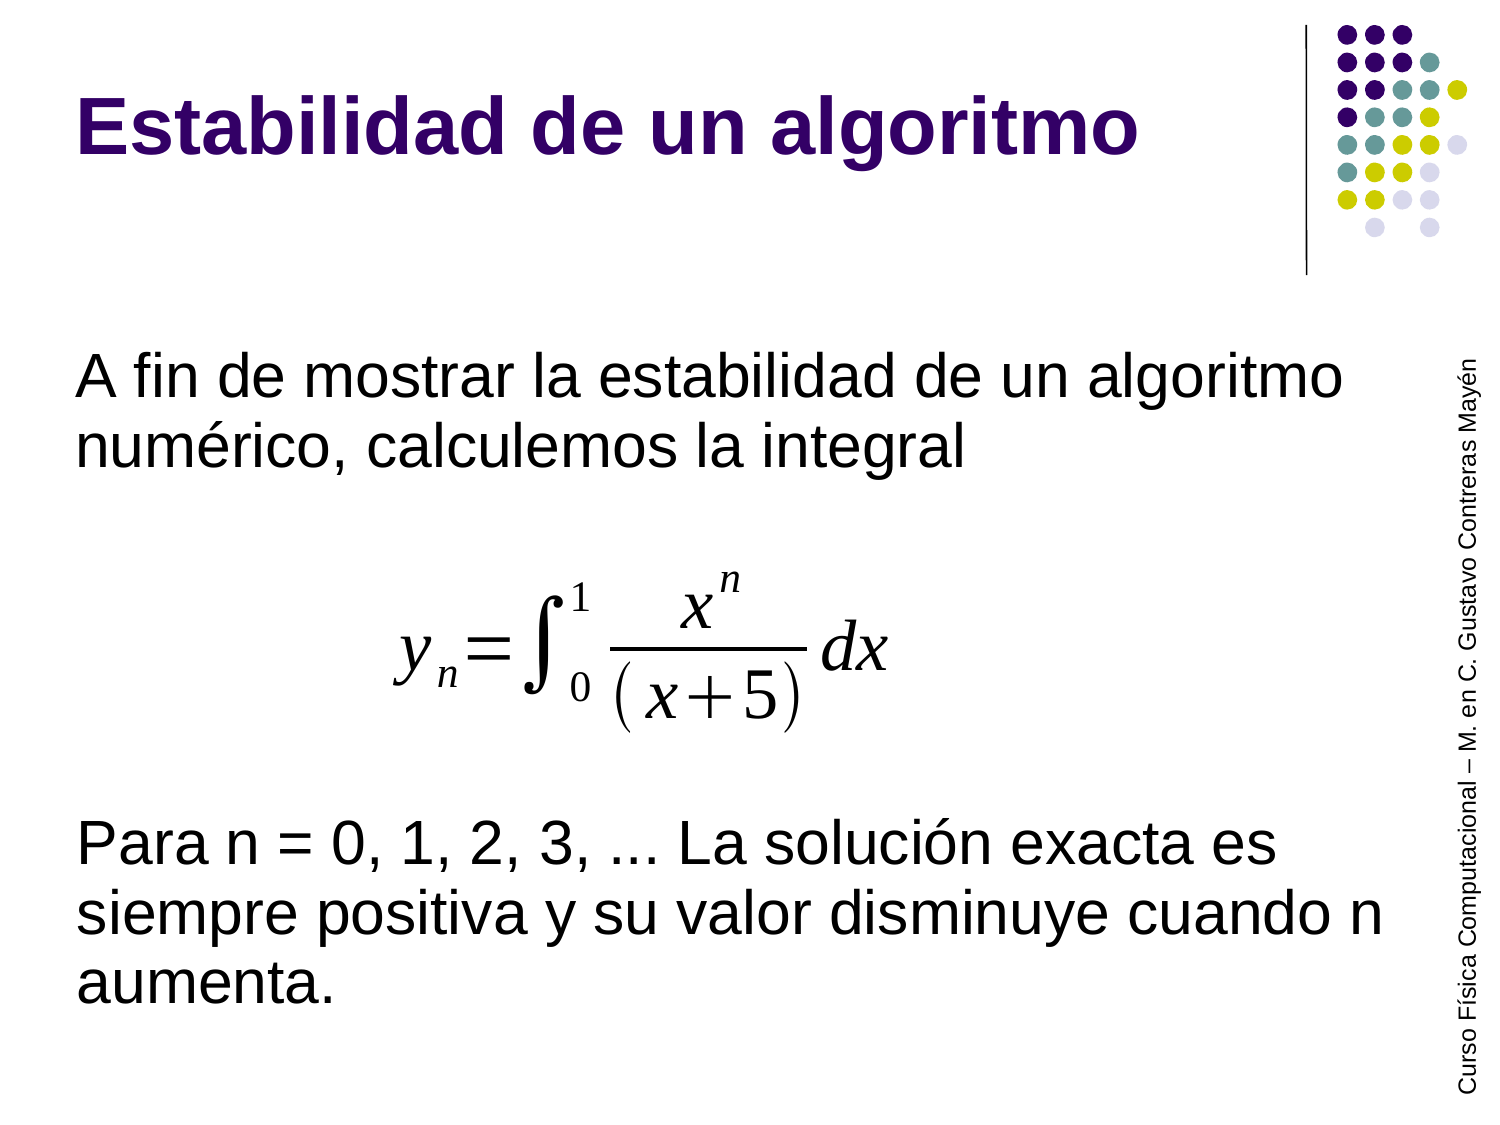

# Estabilidad de un algoritmo
A fin de mostrar la estabilidad de un algoritmo numérico, calculemos la integral
Para n = 0, 1, 2, 3, ... La solución exacta es siempre positiva y su valor disminuye cuando n aumenta.